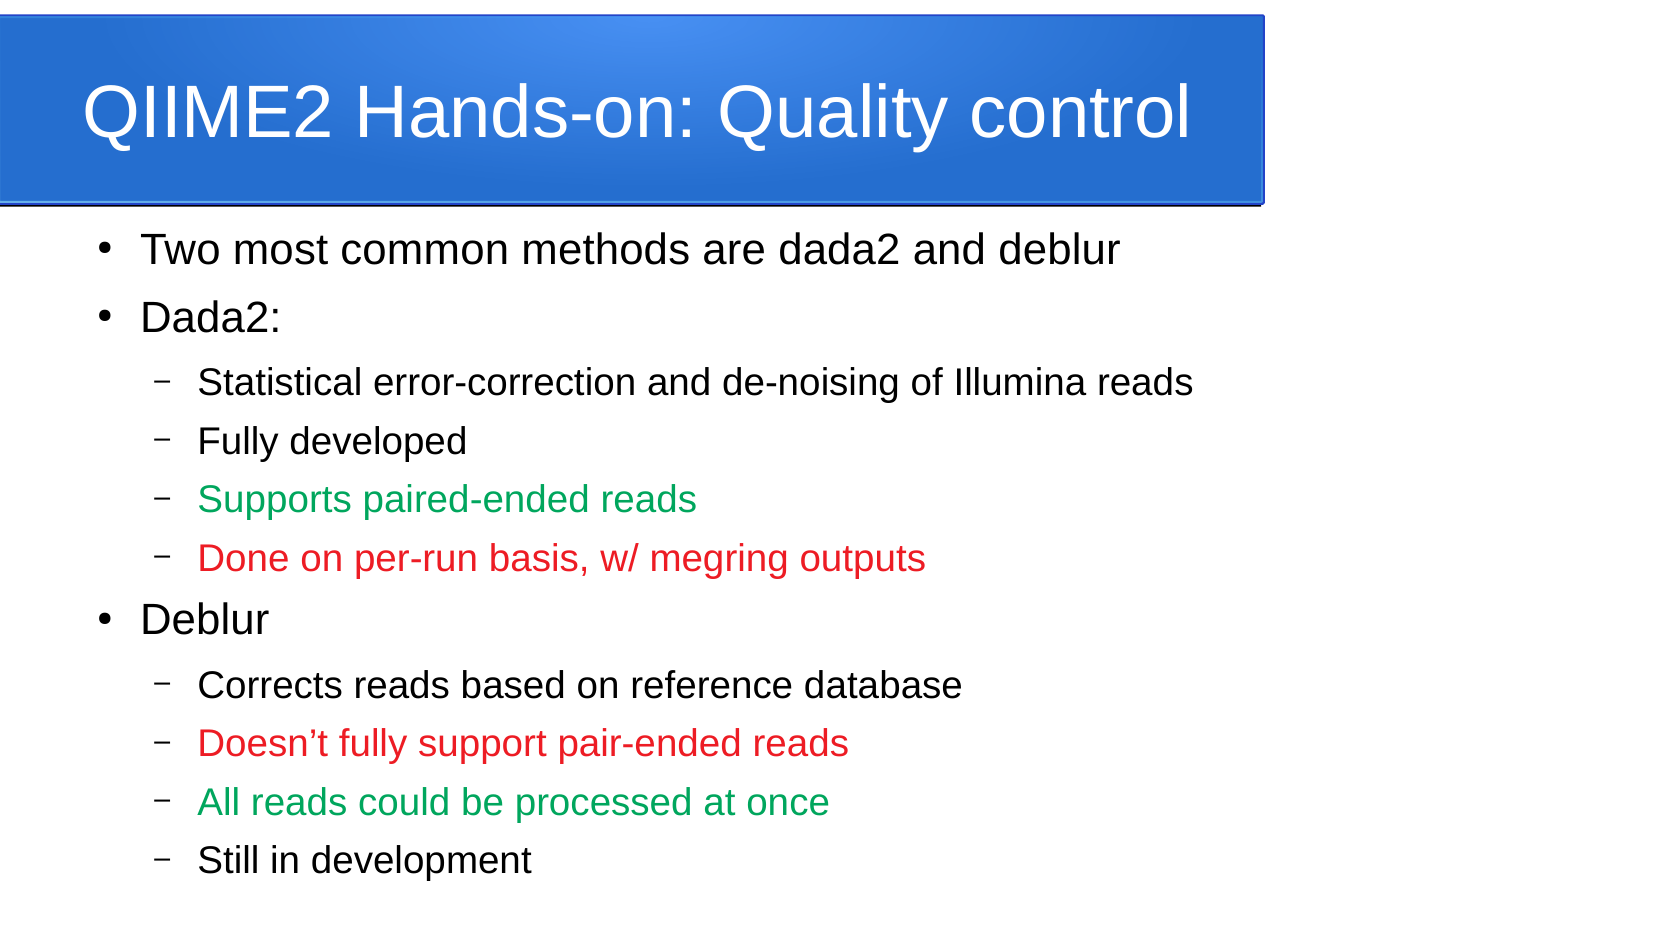

# QIIME2 Hands-on: Quality control
Two most common methods are dada2 and deblur
Dada2:
Statistical error-correction and de-noising of Illumina reads
Fully developed
Supports paired-ended reads
Done on per-run basis, w/ megring outputs
Deblur
Corrects reads based on reference database
Doesn’t fully support pair-ended reads
All reads could be processed at once
Still in development